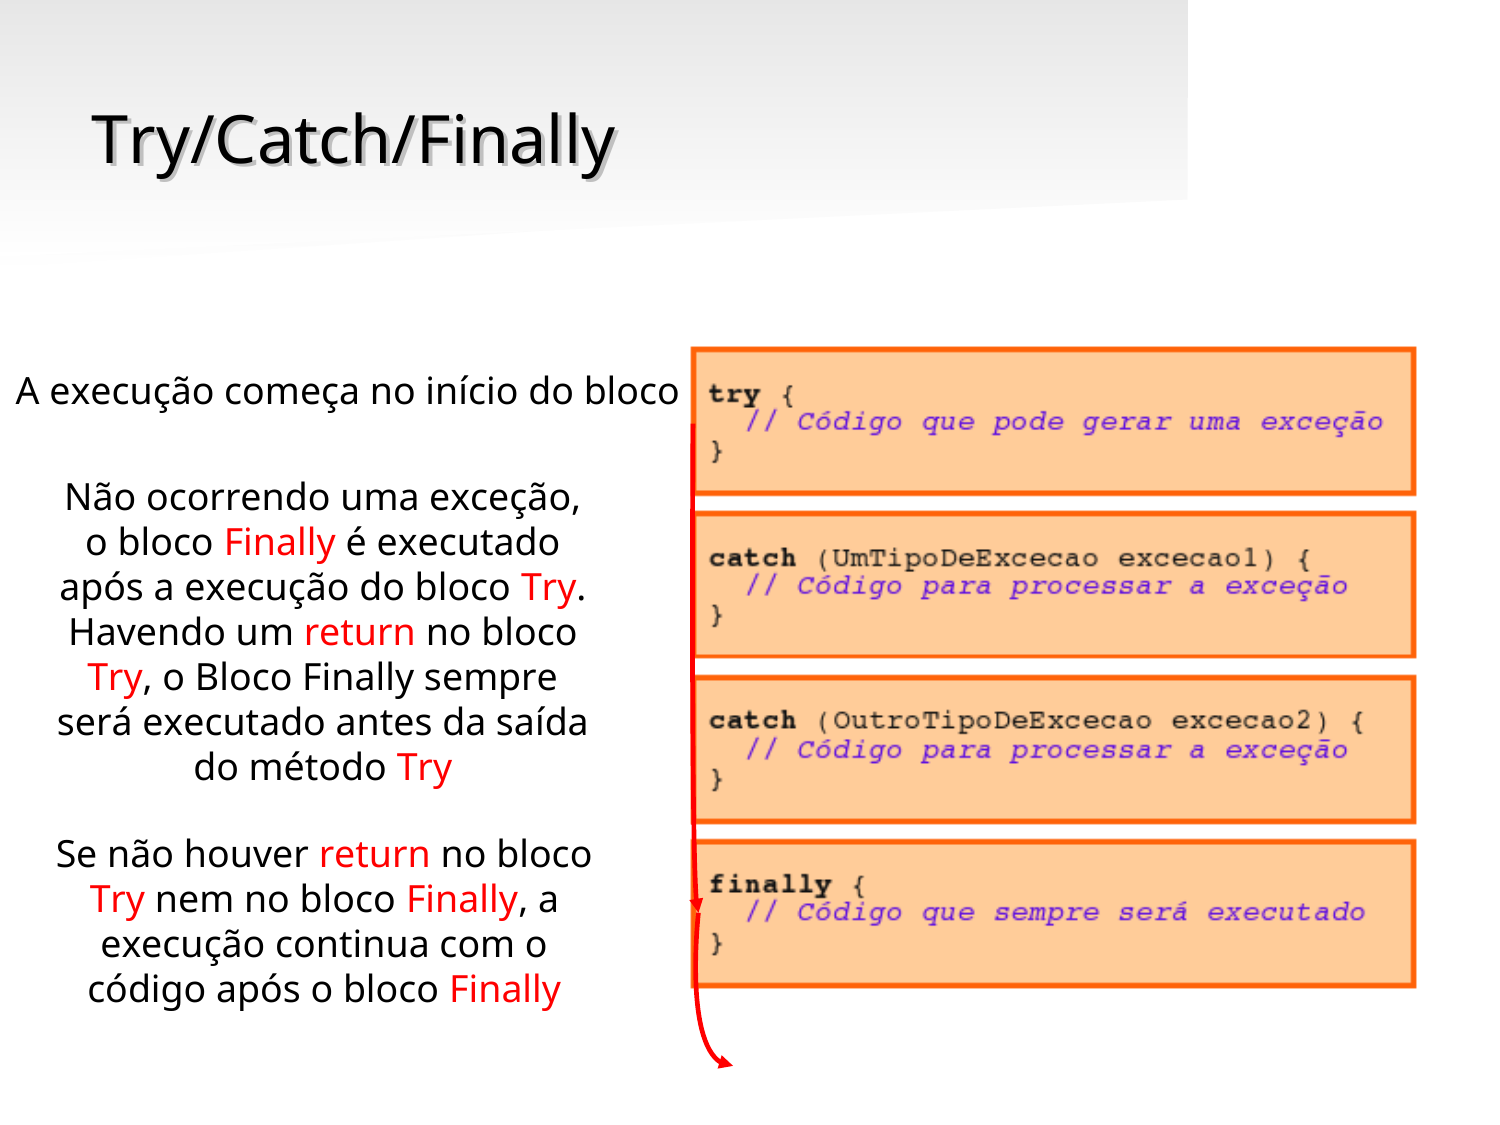

# Try/Catch/Finally
A execução começa no início do bloco
Não ocorrendo uma exceção, o bloco Finally é executado após a execução do bloco Try. Havendo um return no bloco Try, o Bloco Finally sempre será executado antes da saída do método Try
Se não houver return no bloco Try nem no bloco Finally, a execução continua com o código após o bloco Finally